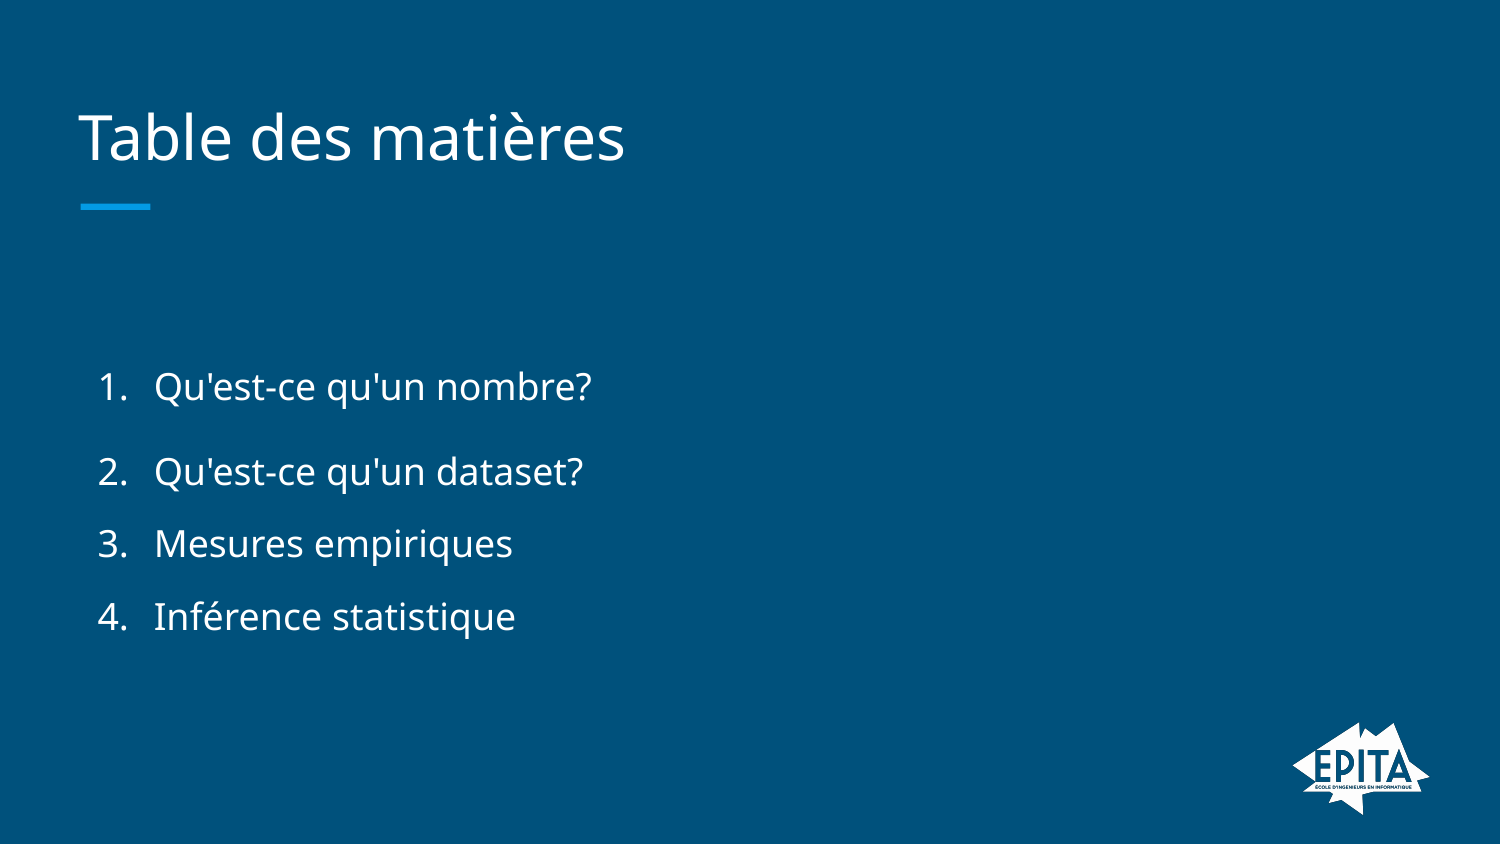

# Table des matières
Qu'est-ce qu'un nombre?
Qu'est-ce qu'un dataset?
Mesures empiriques
Inférence statistique